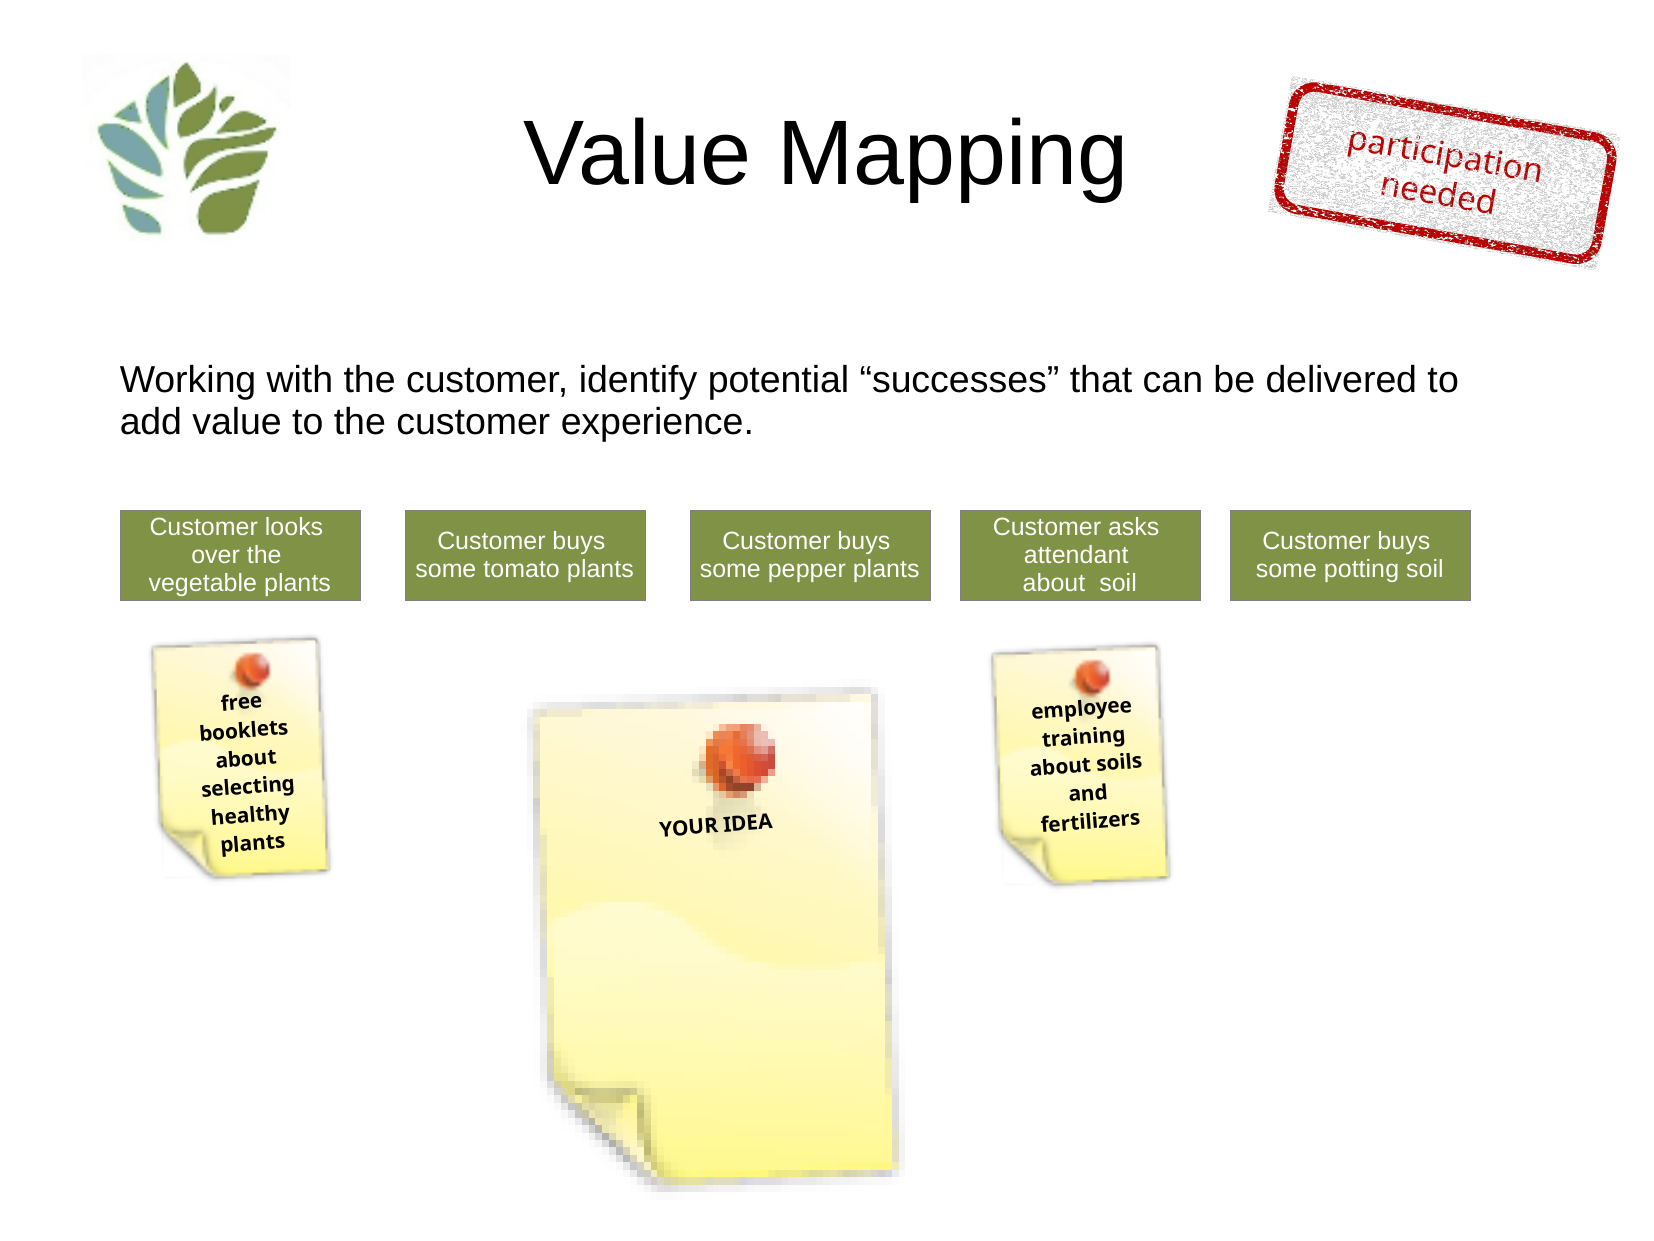

# Value Mapping
participation
needed
Working with the customer, identify potential “successes” that can be delivered to add value to the customer experience.
Customer looks
over the
vegetable plants
Customer buys
some tomato plants
Customer buys
some pepper plants
Customer asks
attendant
about soil
Customer buys
some potting soil
free booklets about selecting healthy plants
employee training about soils and fertilizers
YOUR IDEA